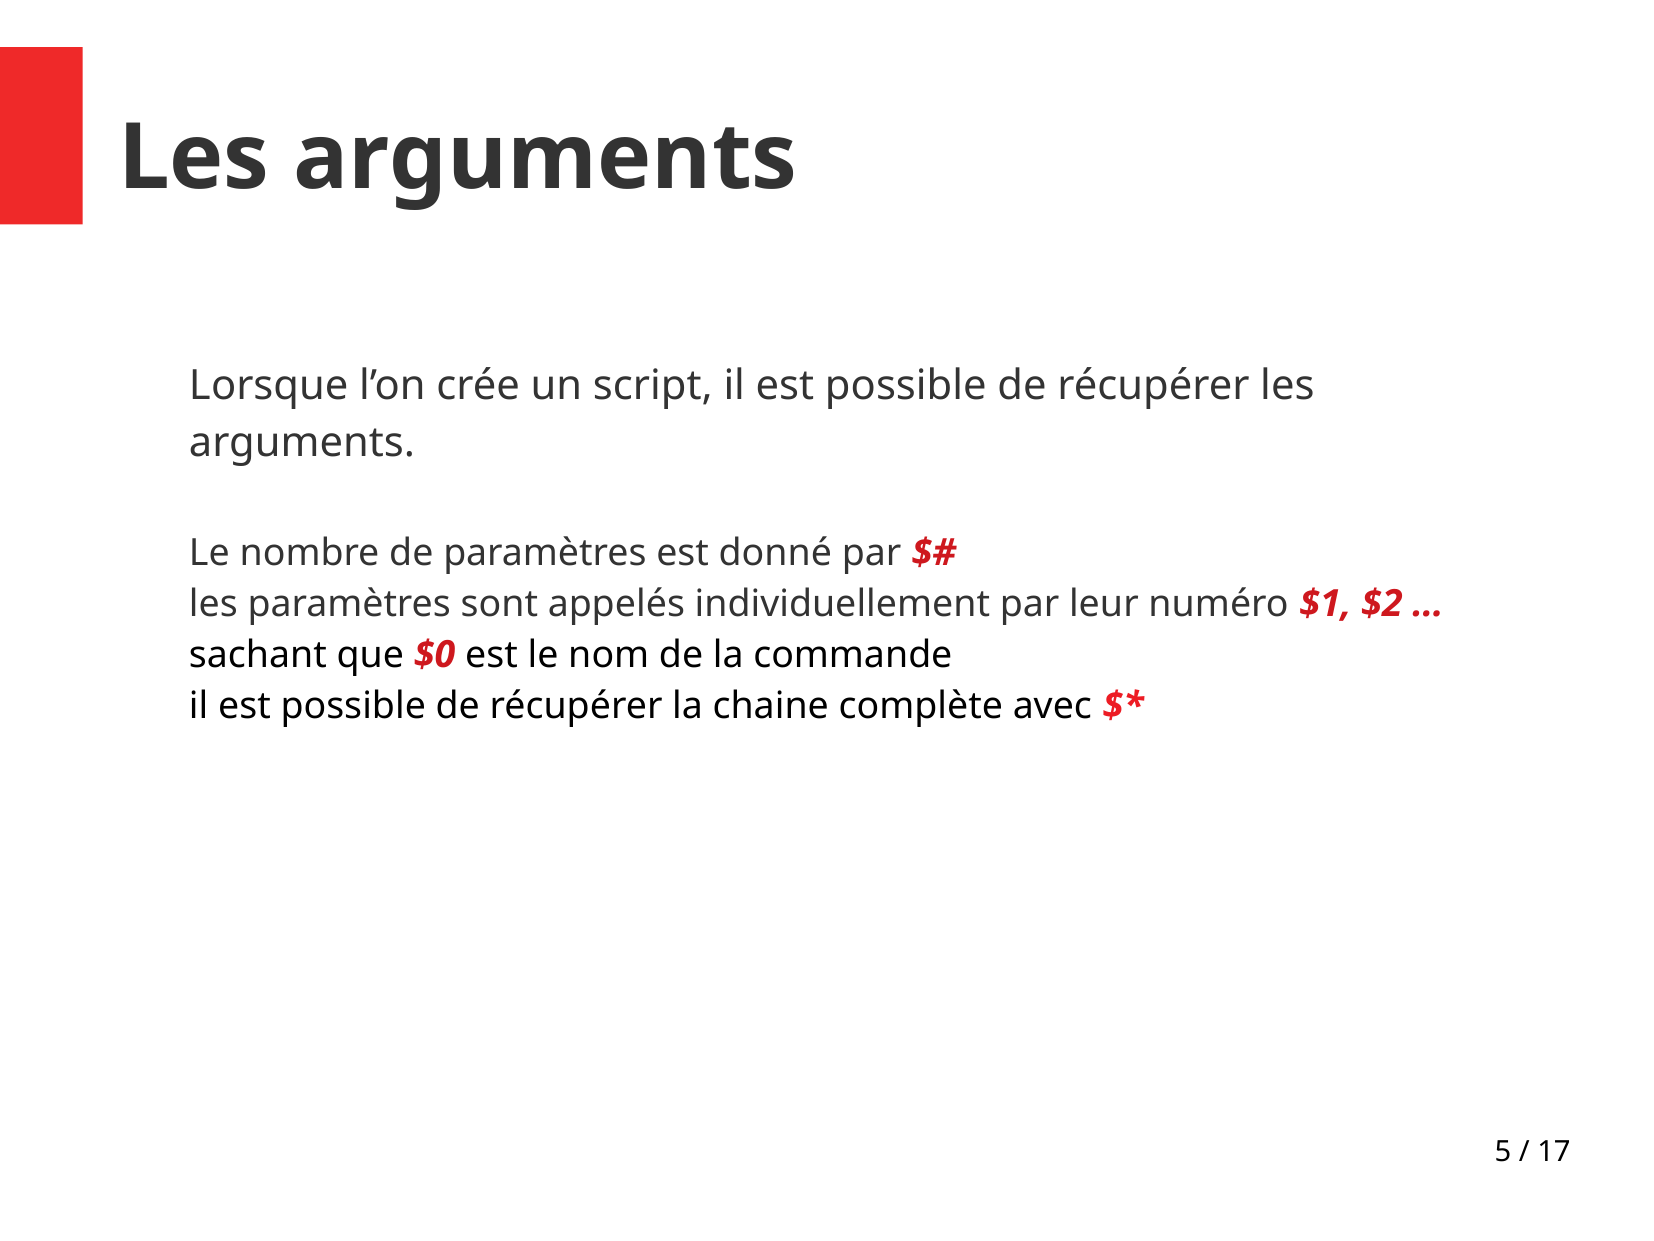

# Les arguments
Lorsque l’on crée un script, il est possible de récupérer les arguments.
Le nombre de paramètres est donné par $#
les paramètres sont appelés individuellement par leur numéro $1, $2 …
sachant que $0 est le nom de la commande
il est possible de récupérer la chaine complète avec $*
5